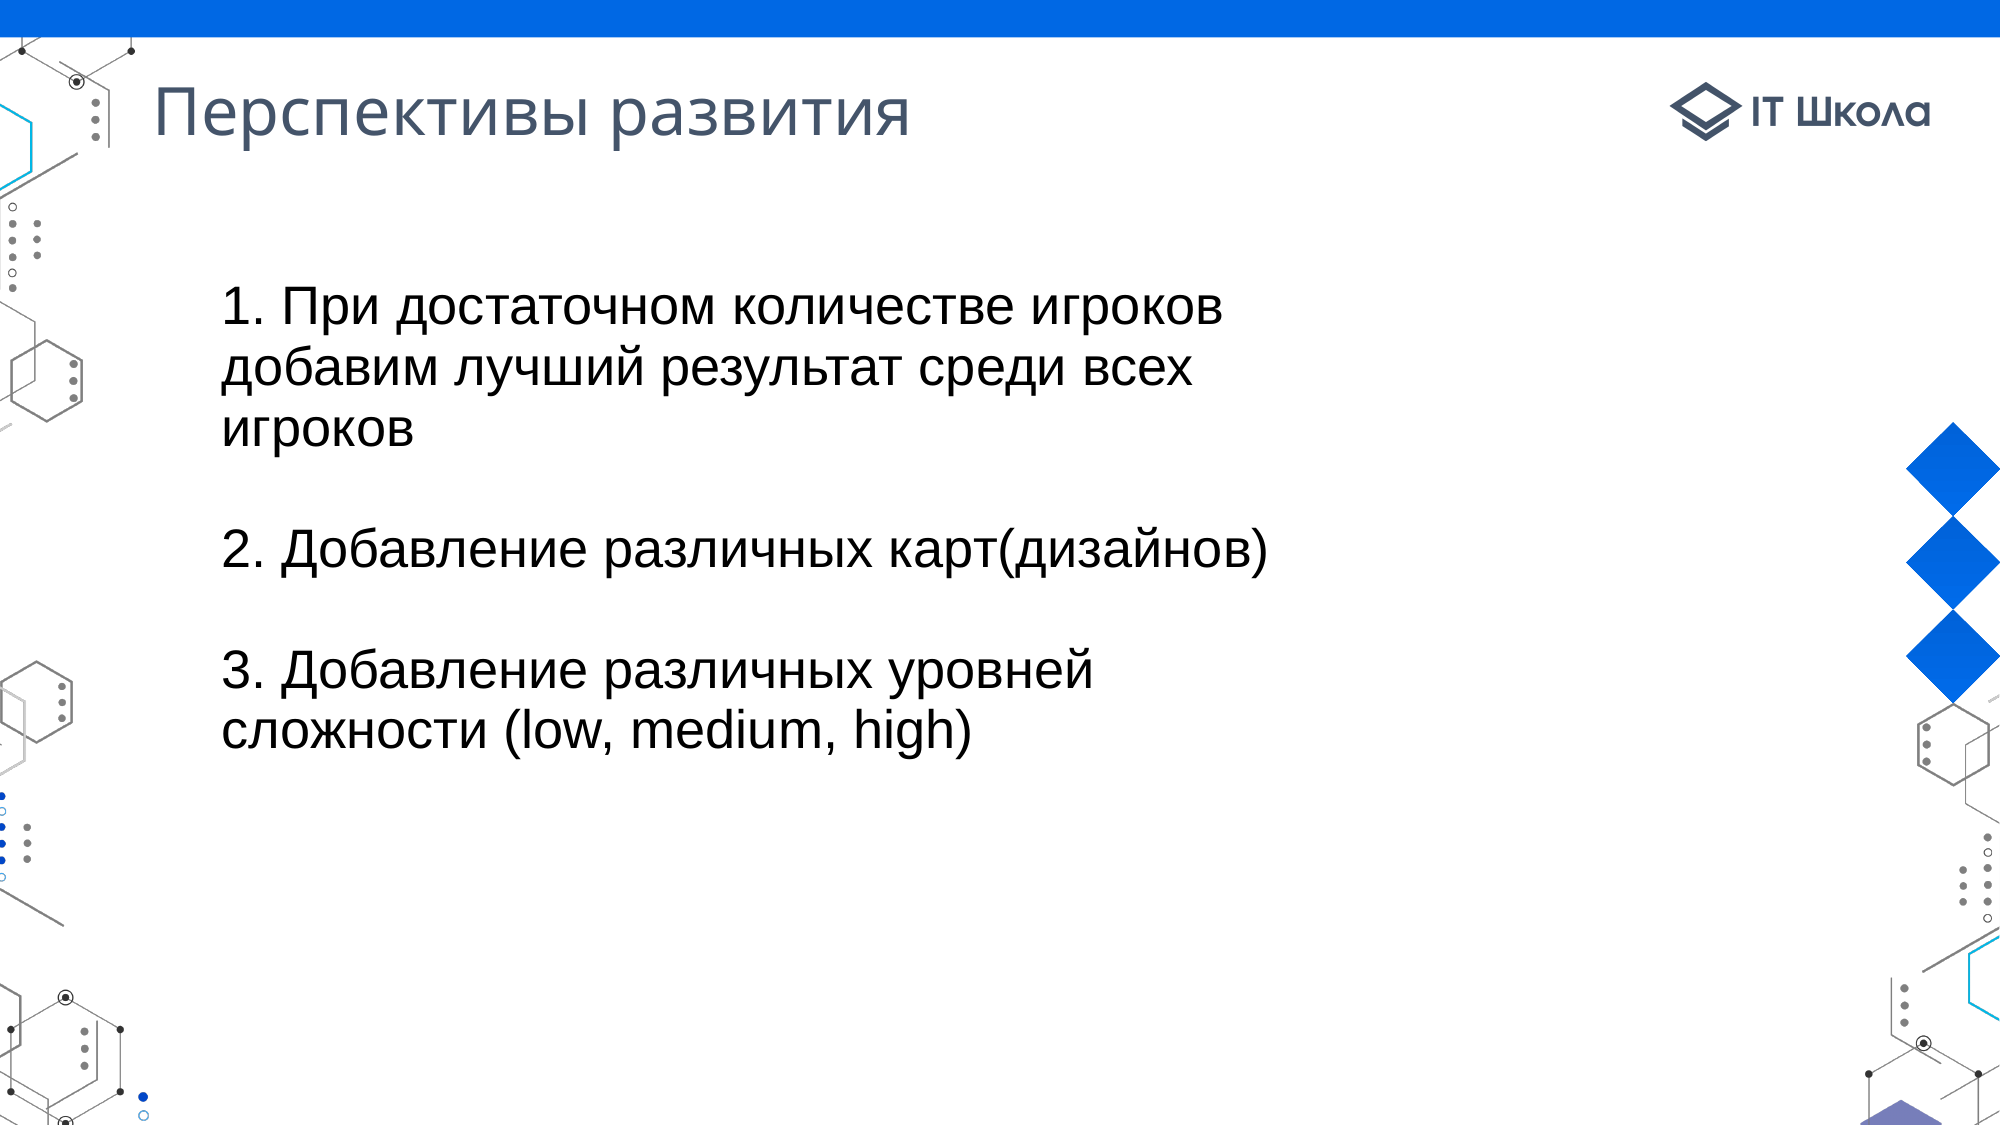

# Перспективы развития
1. При достаточном количестве игроков добавим лучший результат среди всех игроков
2. Добавление различных карт(дизайнов)
3. Добавление различных уровней сложности (low, medium, high)